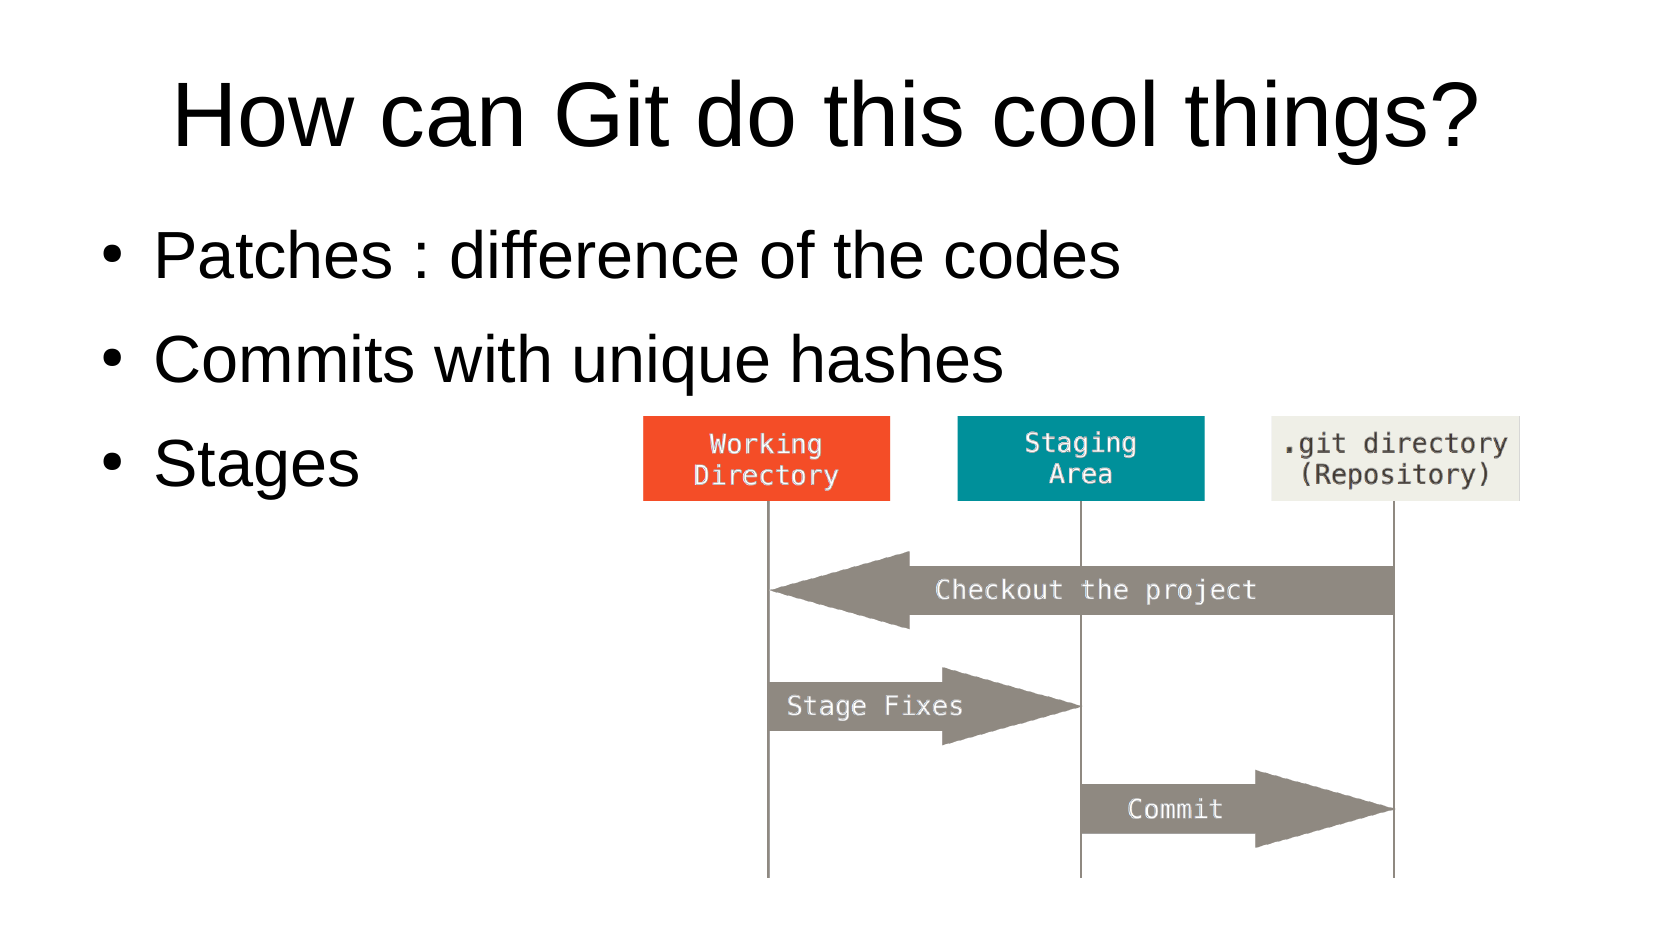

# How can Git do this cool things?
Patches : difference of the codes
Commits with unique hashes
Stages